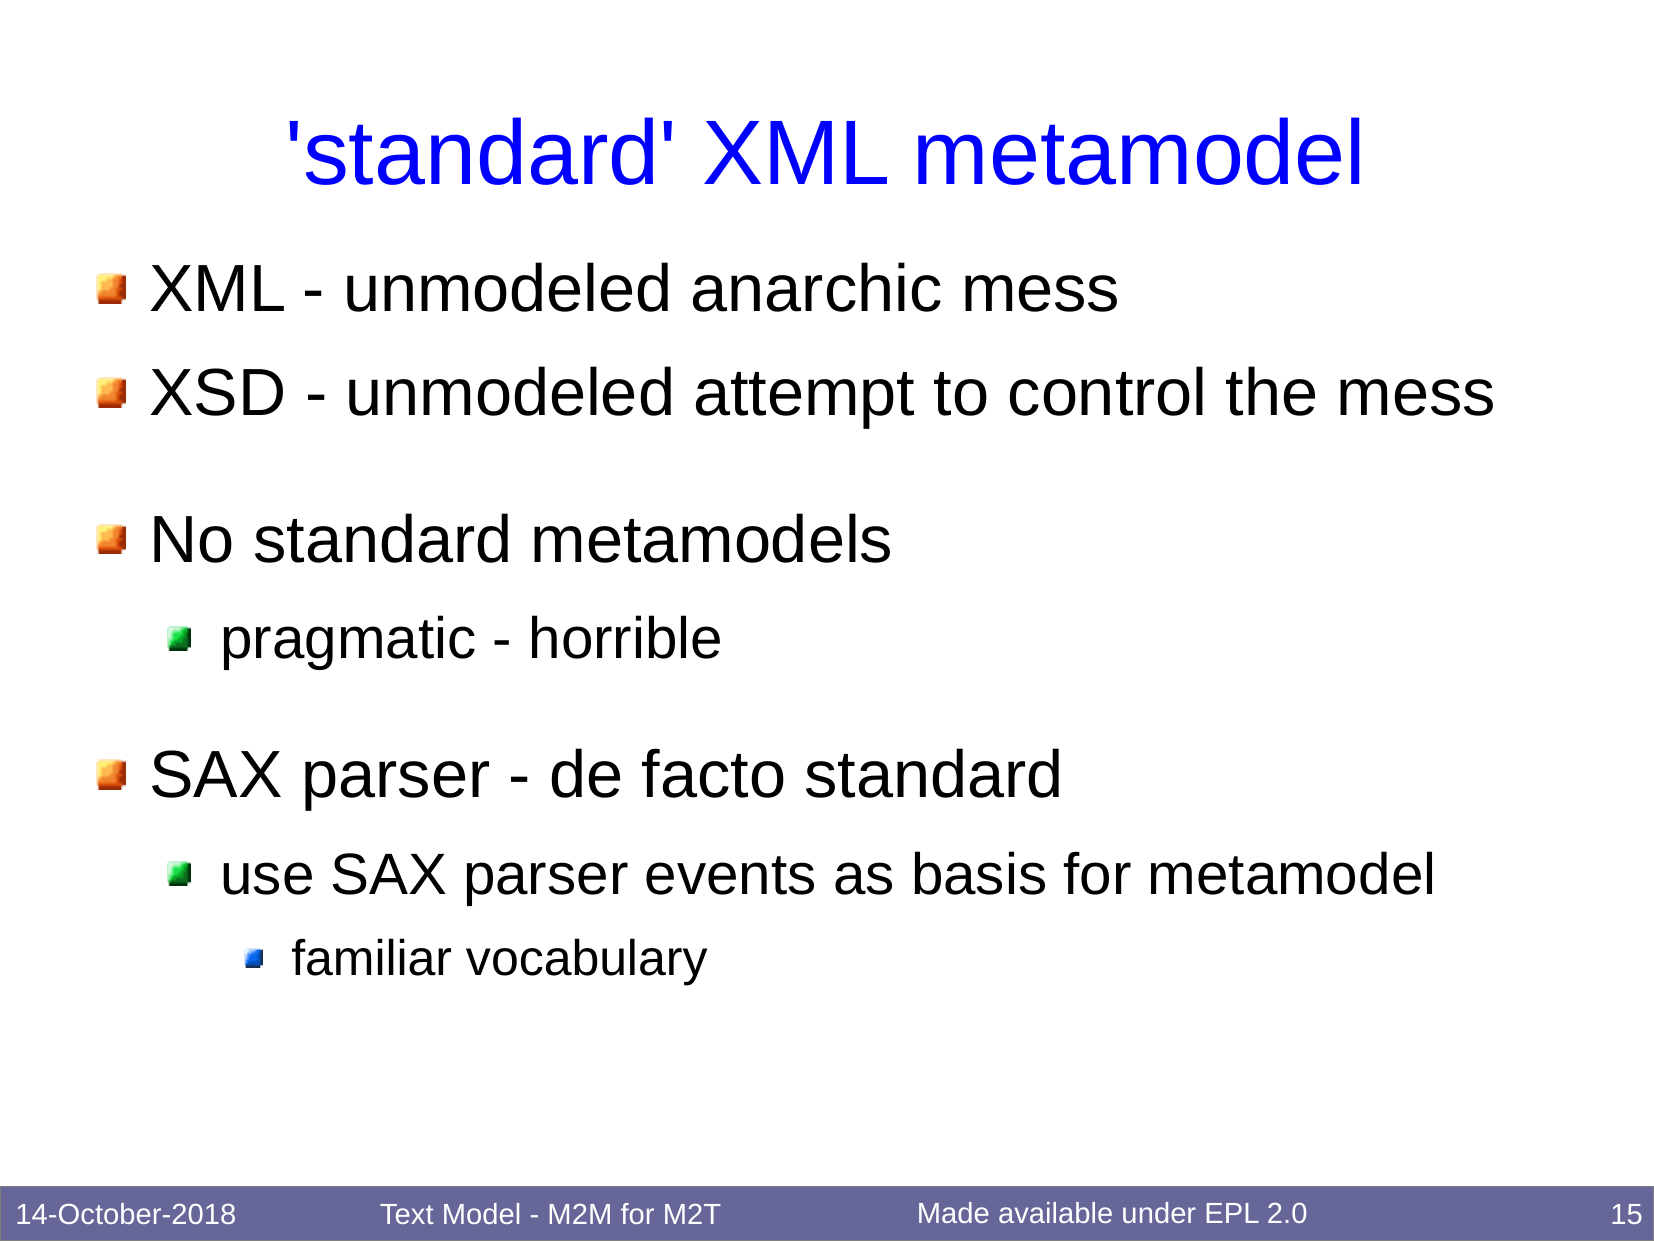

# 'standard' XML metamodel
XML - unmodeled anarchic mess
XSD - unmodeled attempt to control the mess
No standard metamodels
pragmatic - horrible
SAX parser - de facto standard
use SAX parser events as basis for metamodel
familiar vocabulary
14-October-2018
Text Model - M2M for M2T
15